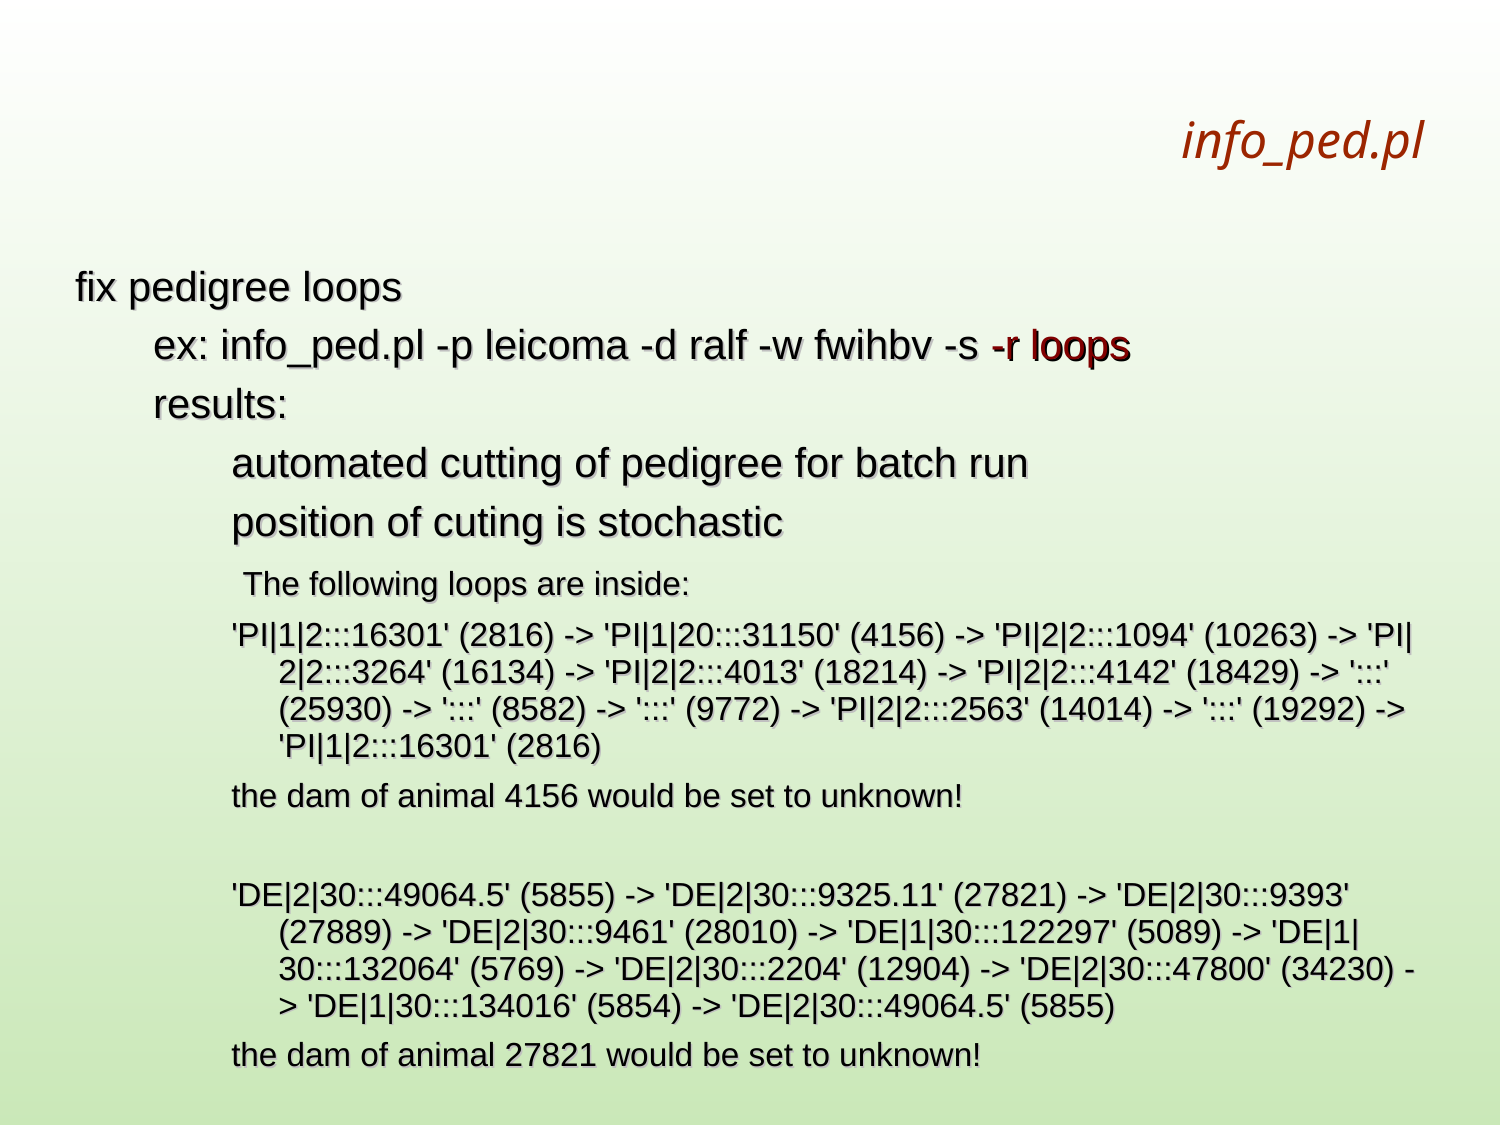

# info_ped.pl
fix pedigree loops
ex: info_ped.pl -p leicoma -d ralf -w fwihbv -s -r loops
results:
automated cutting of pedigree for batch run
position of cuting is stochastic
 The following loops are inside:
'PI|1|2:::16301' (2816) -> 'PI|1|20:::31150' (4156) -> 'PI|2|2:::1094' (10263) -> 'PI|2|2:::3264' (16134) -> 'PI|2|2:::4013' (18214) -> 'PI|2|2:::4142' (18429) -> ':::' (25930) -> ':::' (8582) -> ':::' (9772) -> 'PI|2|2:::2563' (14014) -> ':::' (19292) -> 'PI|1|2:::16301' (2816)
the dam of animal 4156 would be set to unknown!
'DE|2|30:::49064.5' (5855) -> 'DE|2|30:::9325.11' (27821) -> 'DE|2|30:::9393' (27889) -> 'DE|2|30:::9461' (28010) -> 'DE|1|30:::122297' (5089) -> 'DE|1|30:::132064' (5769) -> 'DE|2|30:::2204' (12904) -> 'DE|2|30:::47800' (34230) -> 'DE|1|30:::134016' (5854) -> 'DE|2|30:::49064.5' (5855)
the dam of animal 27821 would be set to unknown!